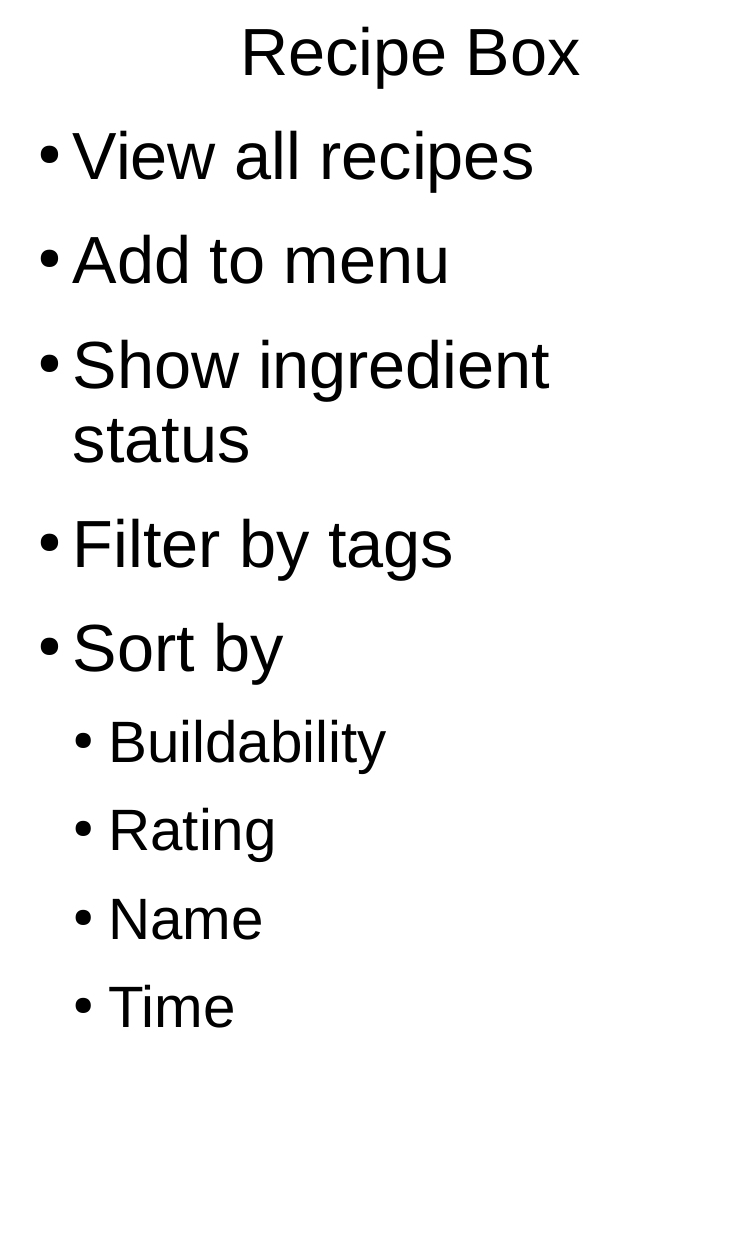

# Recipe Box
View all recipes
Add to menu
Show ingredient status
Filter by tags
Sort by
Buildability
Rating
Name
Time